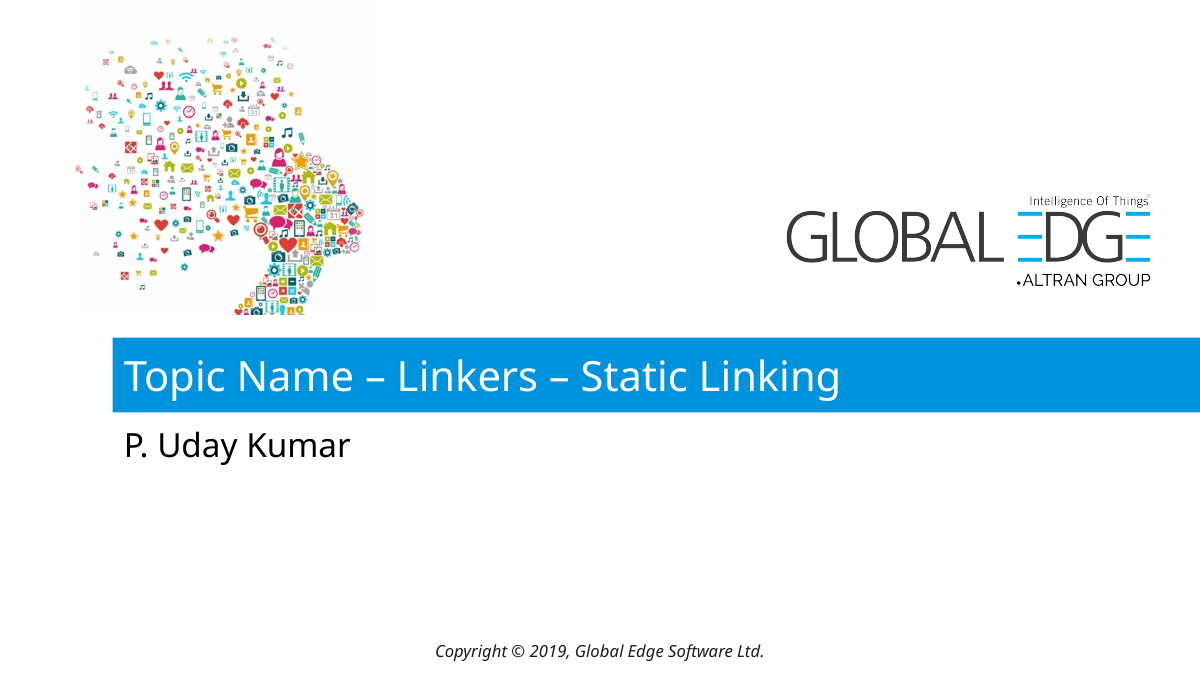

# Topic Name – Linkers – Static Linking
P. Uday Kumar